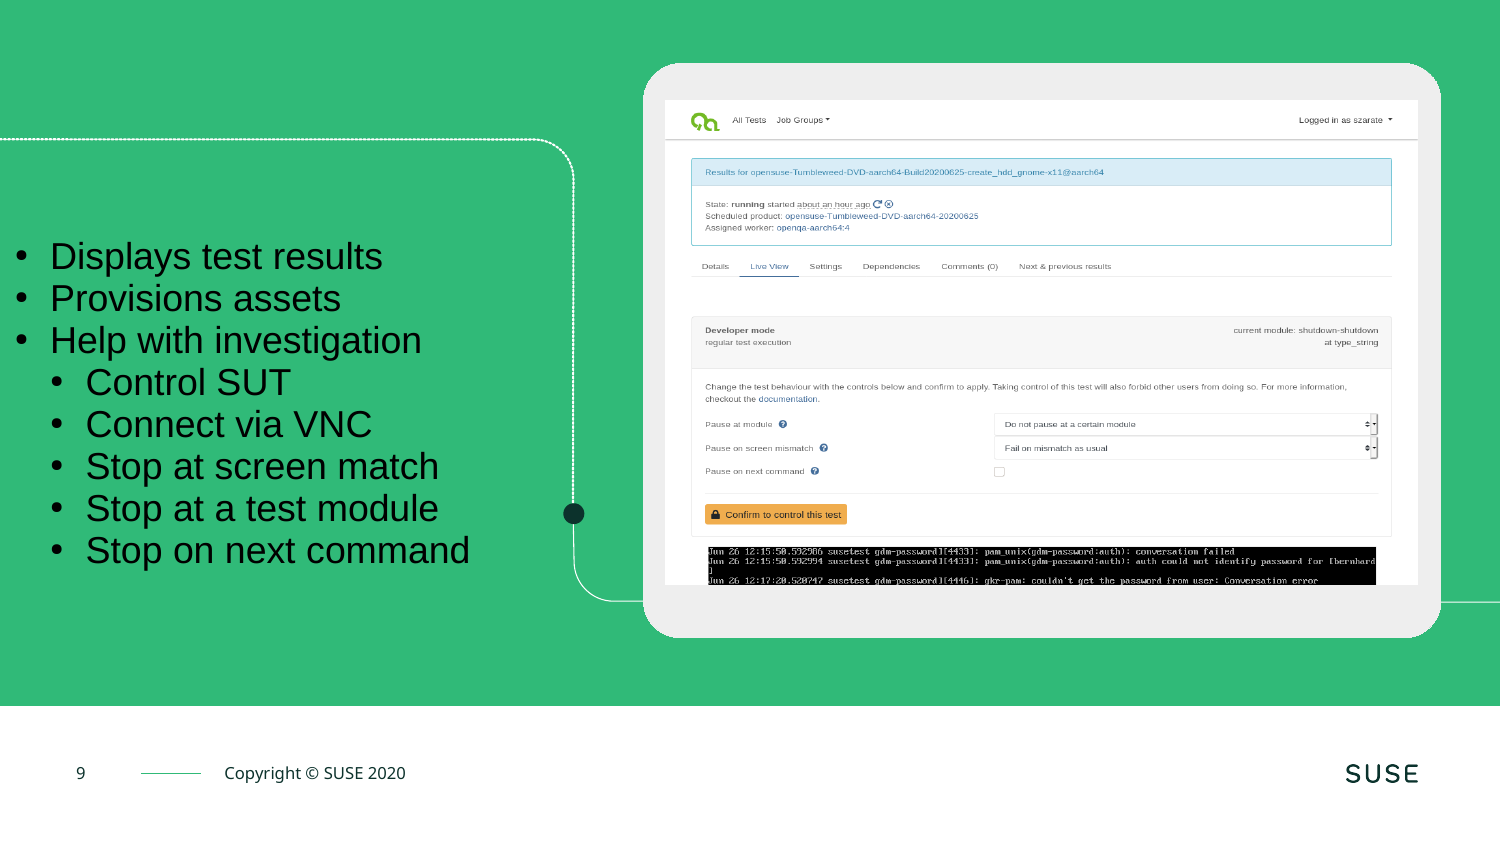

Displays test results
Provisions assets
Help with investigation
Control SUT
Connect via VNC
Stop at screen match
Stop at a test module
Stop on next command